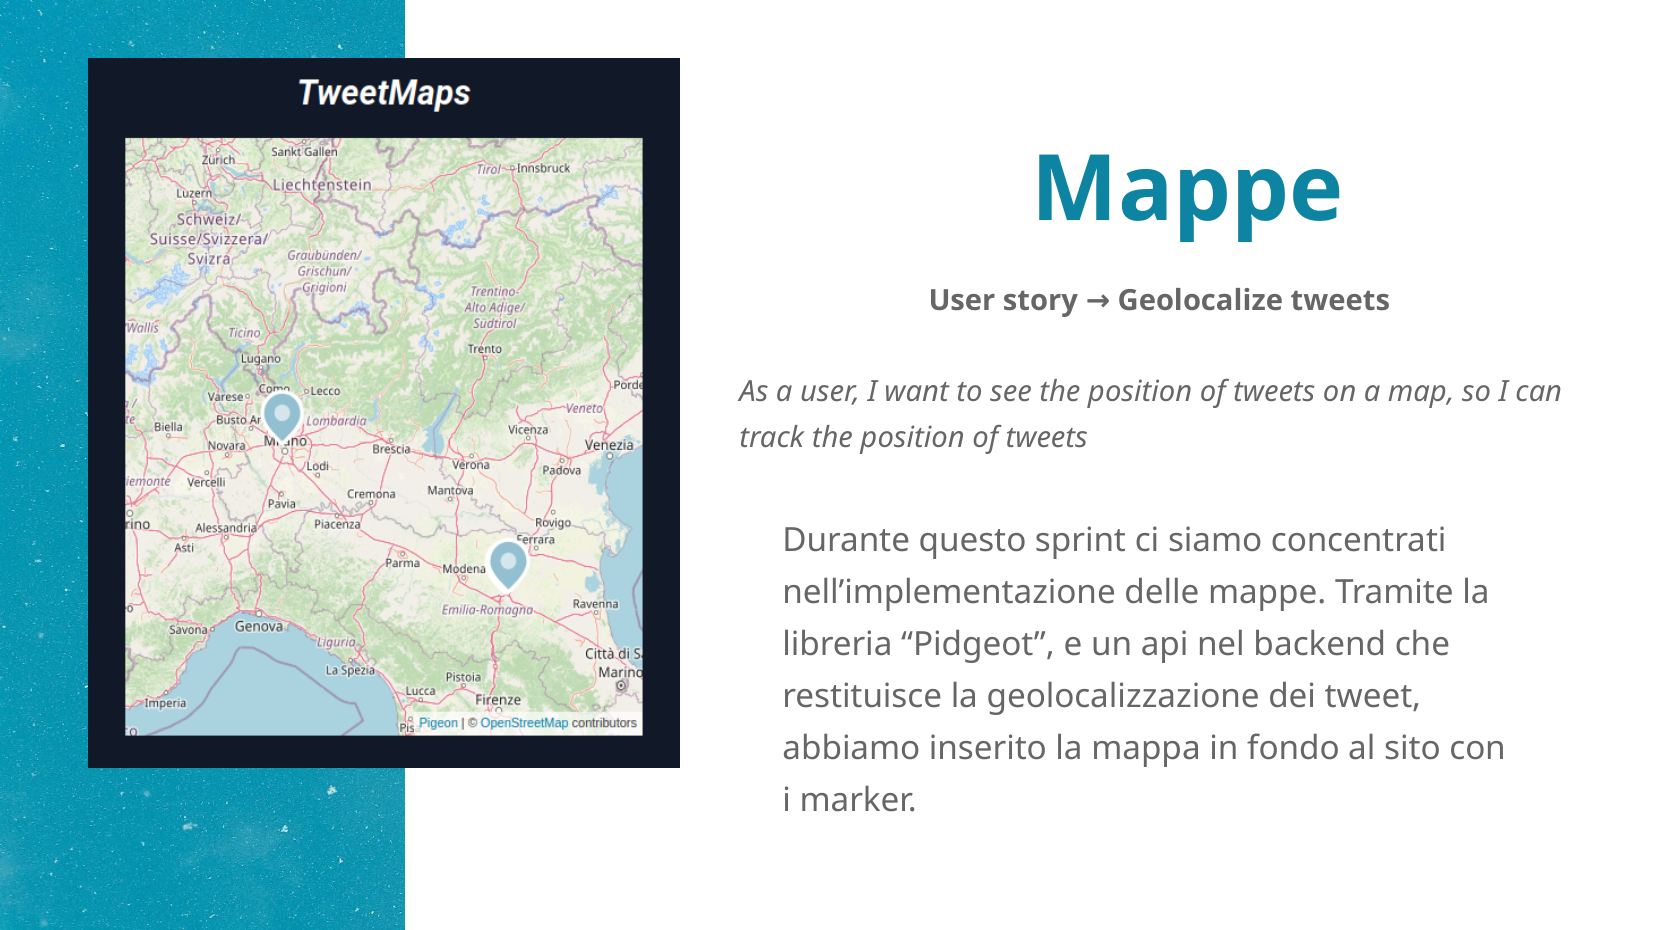

# Mappe
User story → Geolocalize tweets
As a user, I want to see the position of tweets on a map, so I can track the position of tweets
Durante questo sprint ci siamo concentrati nell’implementazione delle mappe. Tramite la libreria “Pidgeot”, e un api nel backend che restituisce la geolocalizzazione dei tweet, abbiamo inserito la mappa in fondo al sito con i marker.